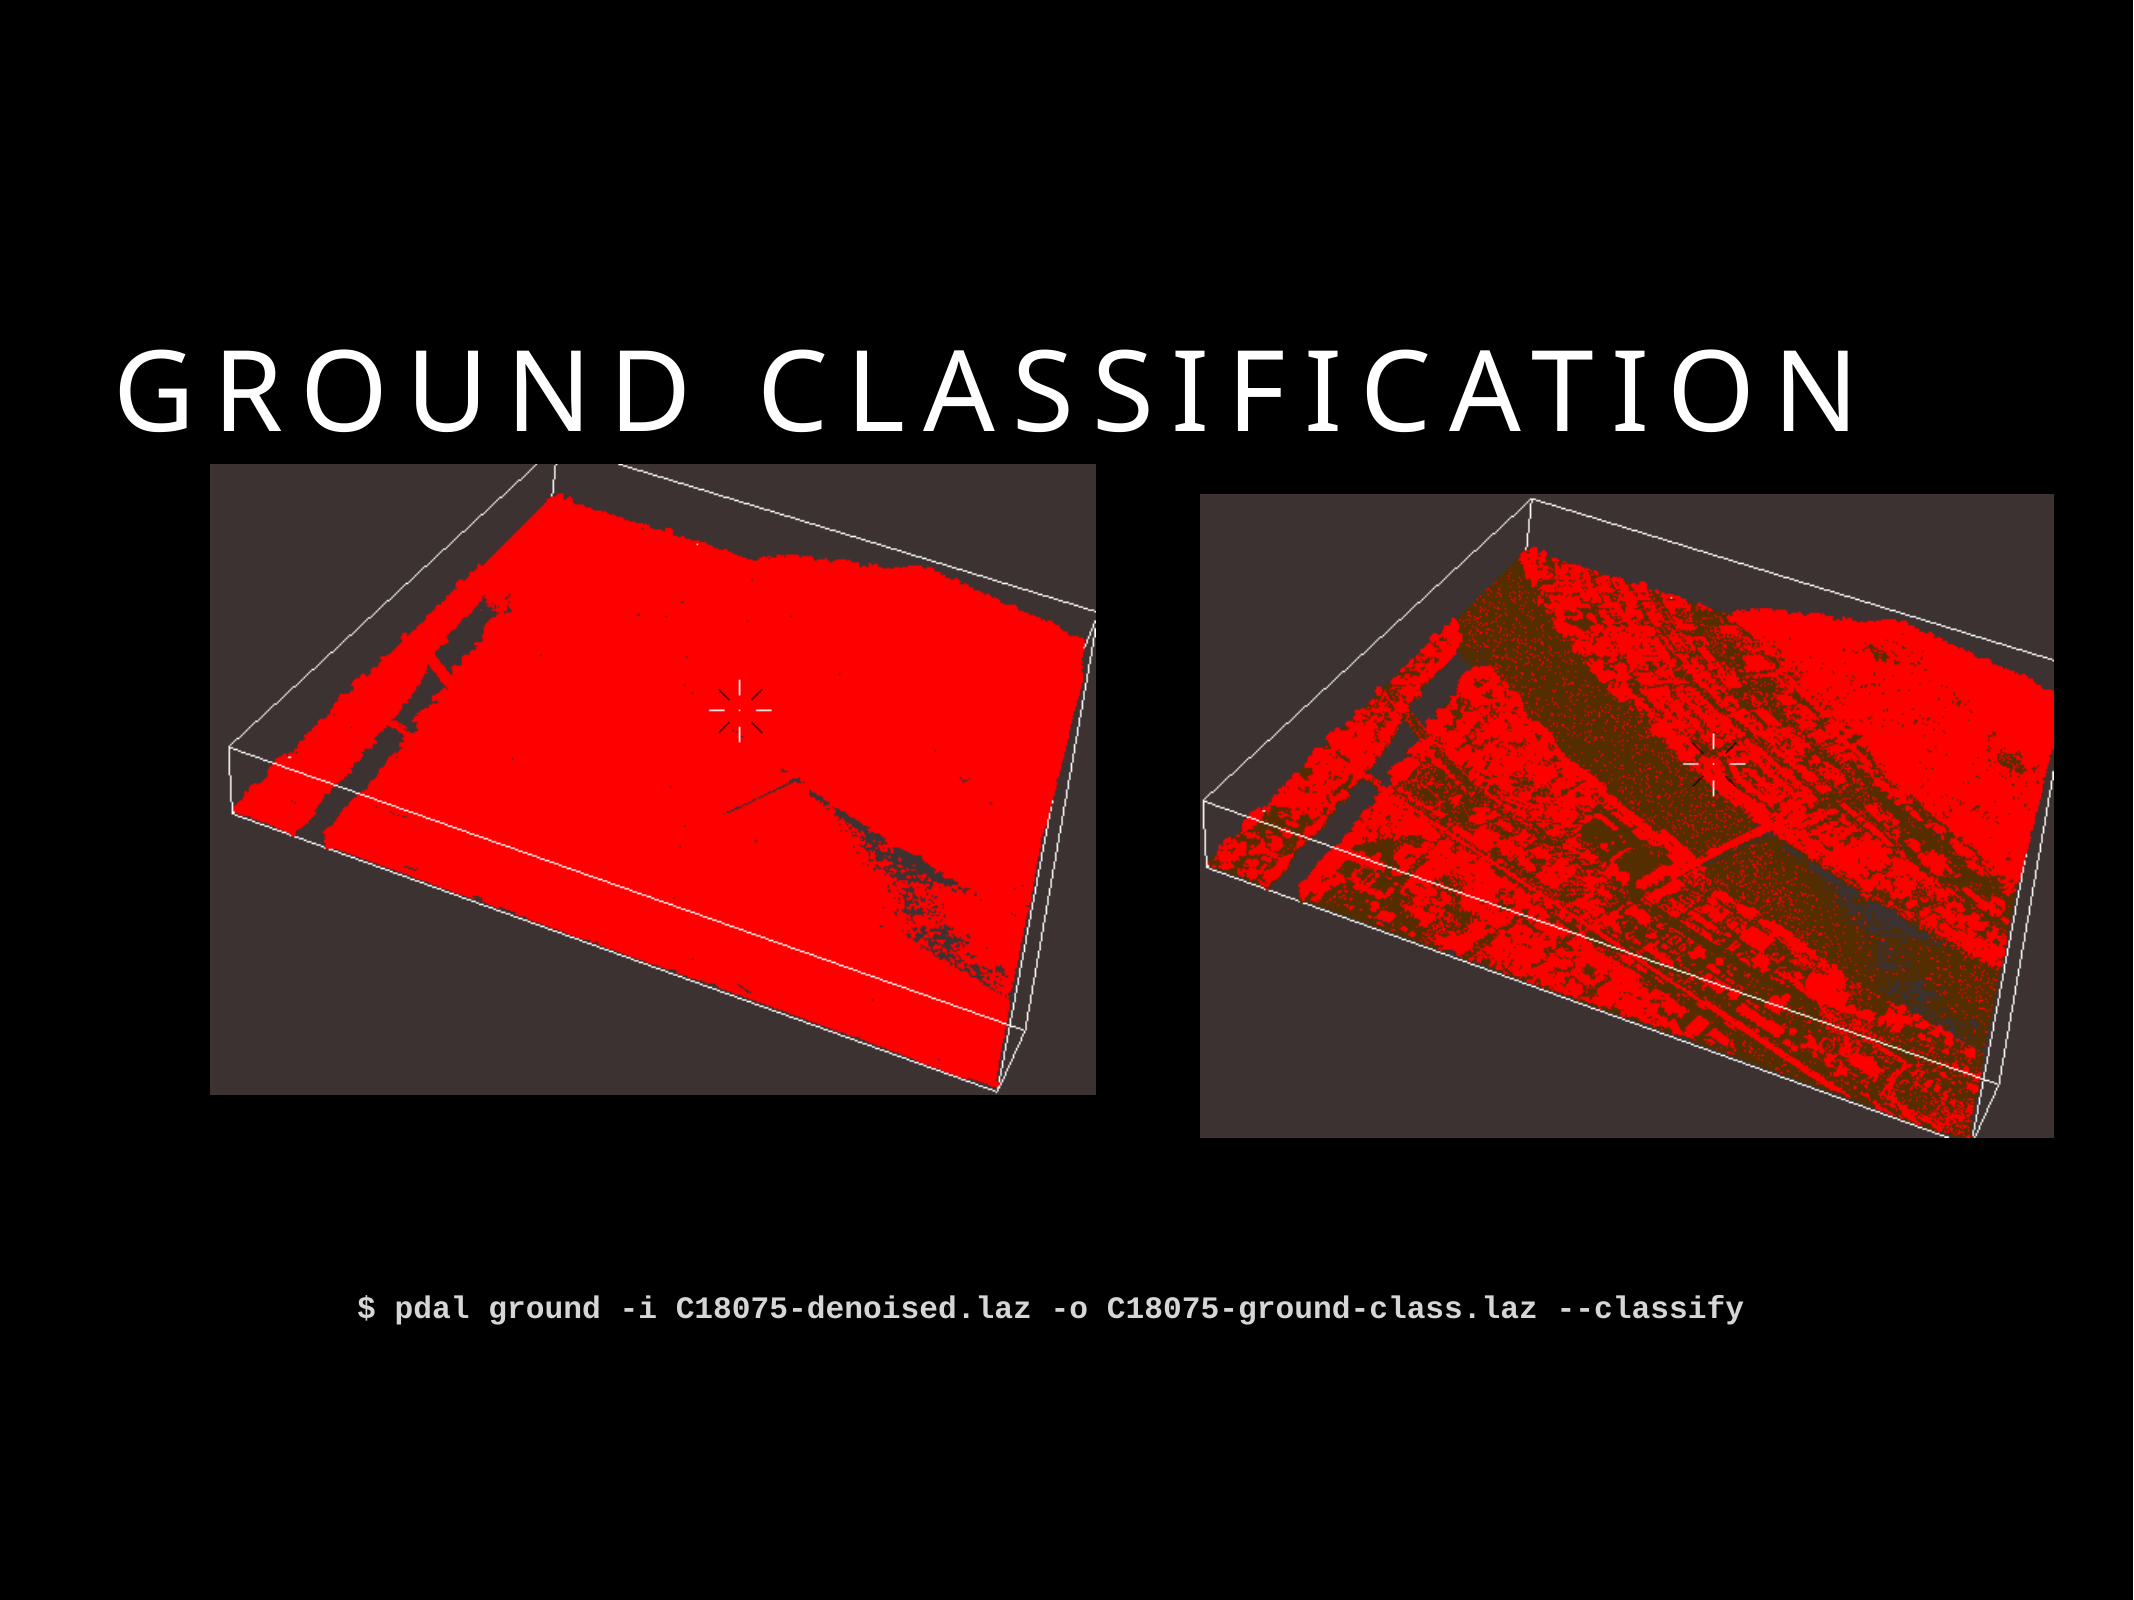

# Ground CLASSIFICATION
$ pdal ground -i C18075-denoised.laz -o C18075-ground-class.laz --classify